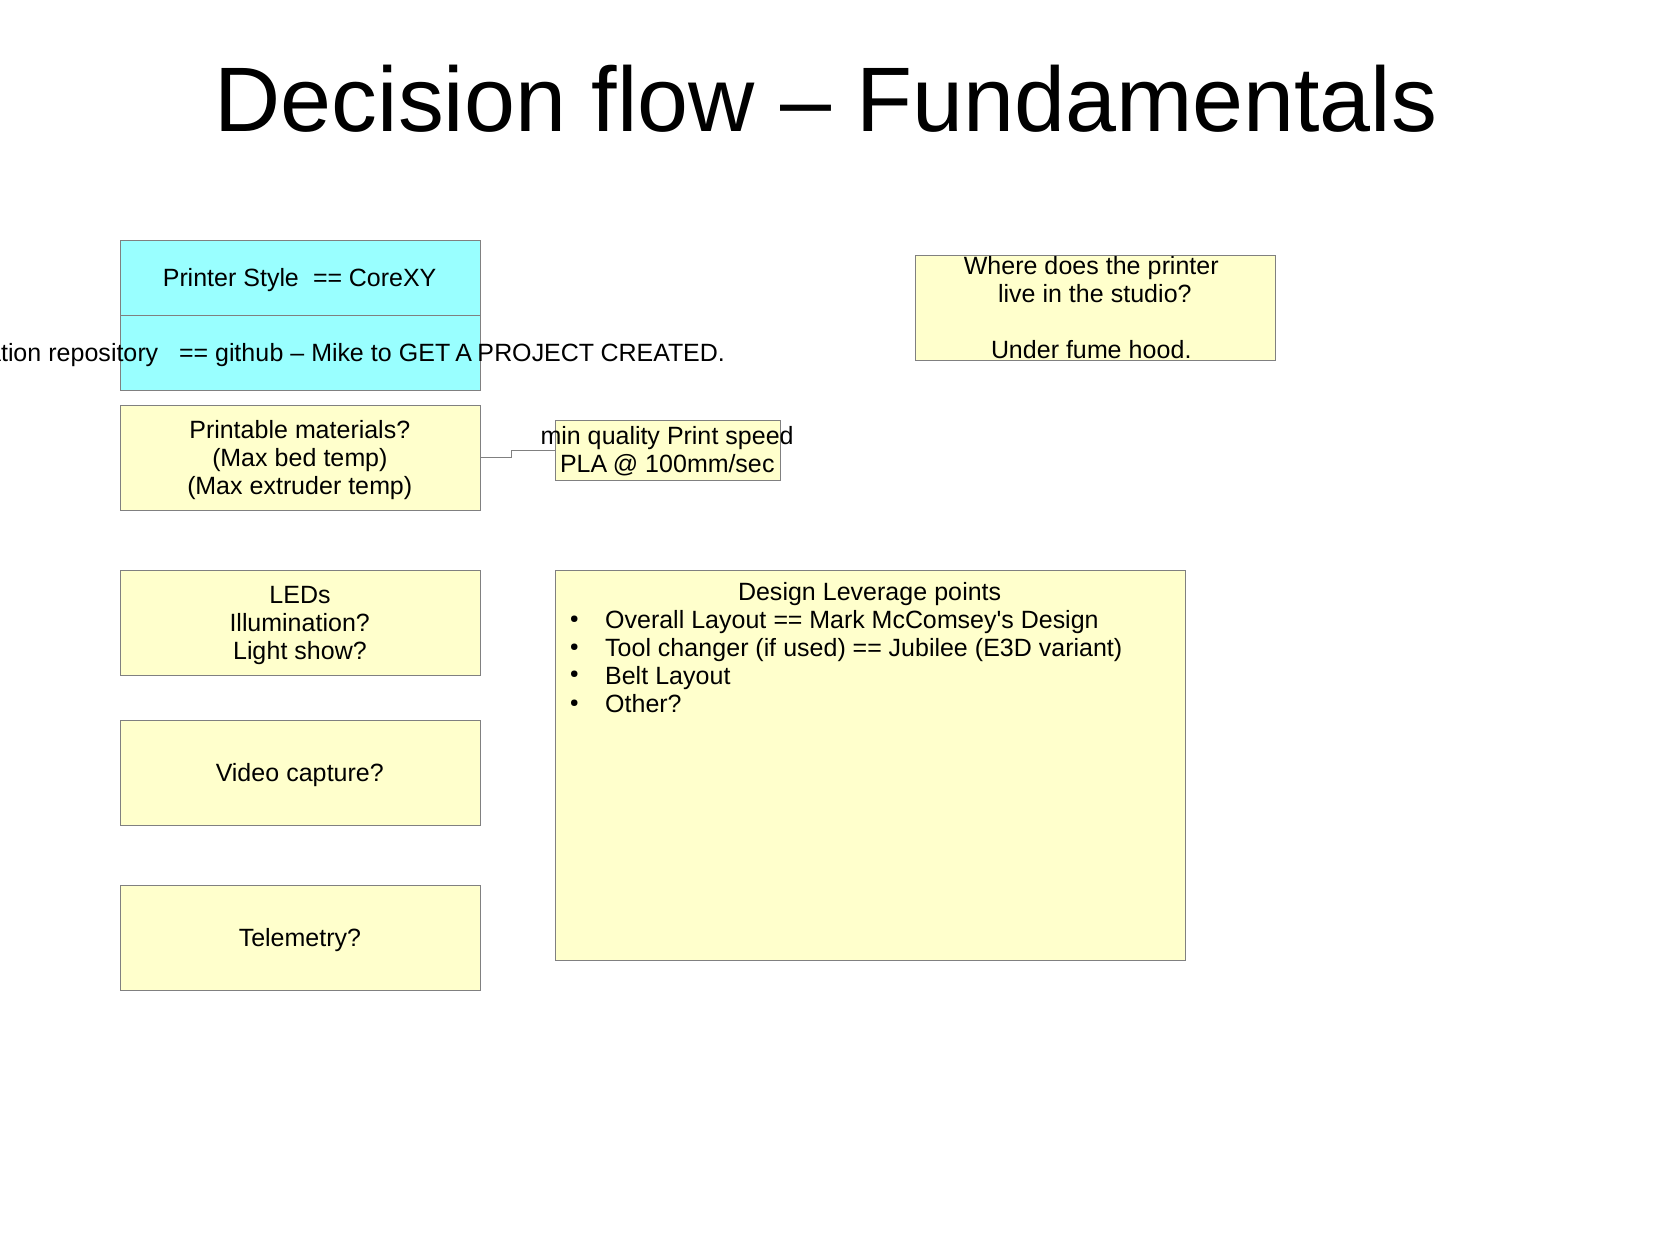

# Decision flow – Fundamentals
Printer Style == CoreXY
Where does the printer
live in the studio?
Under fume hood.
Documentation repository == github – Mike to GET A PROJECT CREATED.
Printable materials?
(Max bed temp)
(Max extruder temp)
min quality Print speed
PLA @ 100mm/sec
LEDs
Illumination?
Light show?
Design Leverage points
Overall Layout == Mark McComsey's Design
Tool changer (if used) == Jubilee (E3D variant)
Belt Layout
Other?
Video capture?
Telemetry?